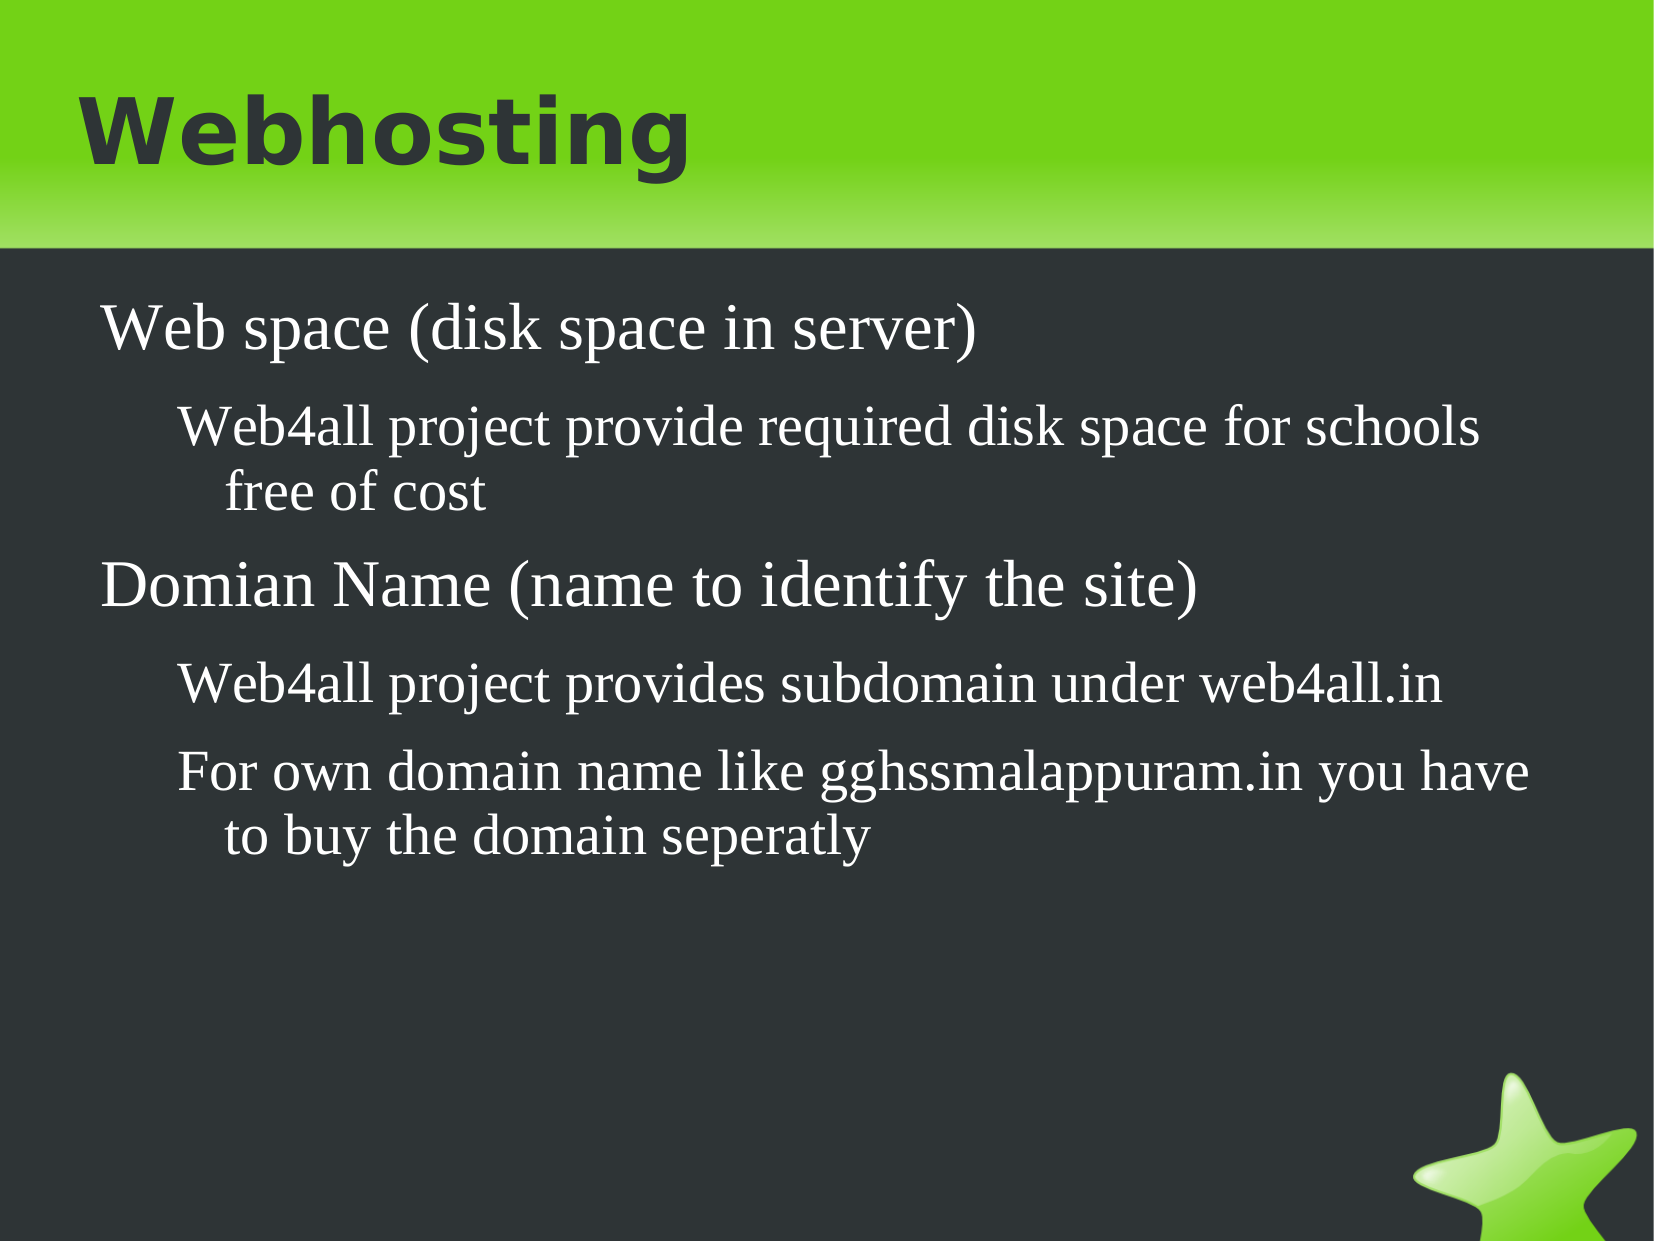

# Webhosting
Web space (disk space in server)
Web4all project provide required disk space for schools free of cost
Domian Name (name to identify the site)
Web4all project provides subdomain under web4all.in
For own domain name like gghssmalappuram.in you have to buy the domain seperatly